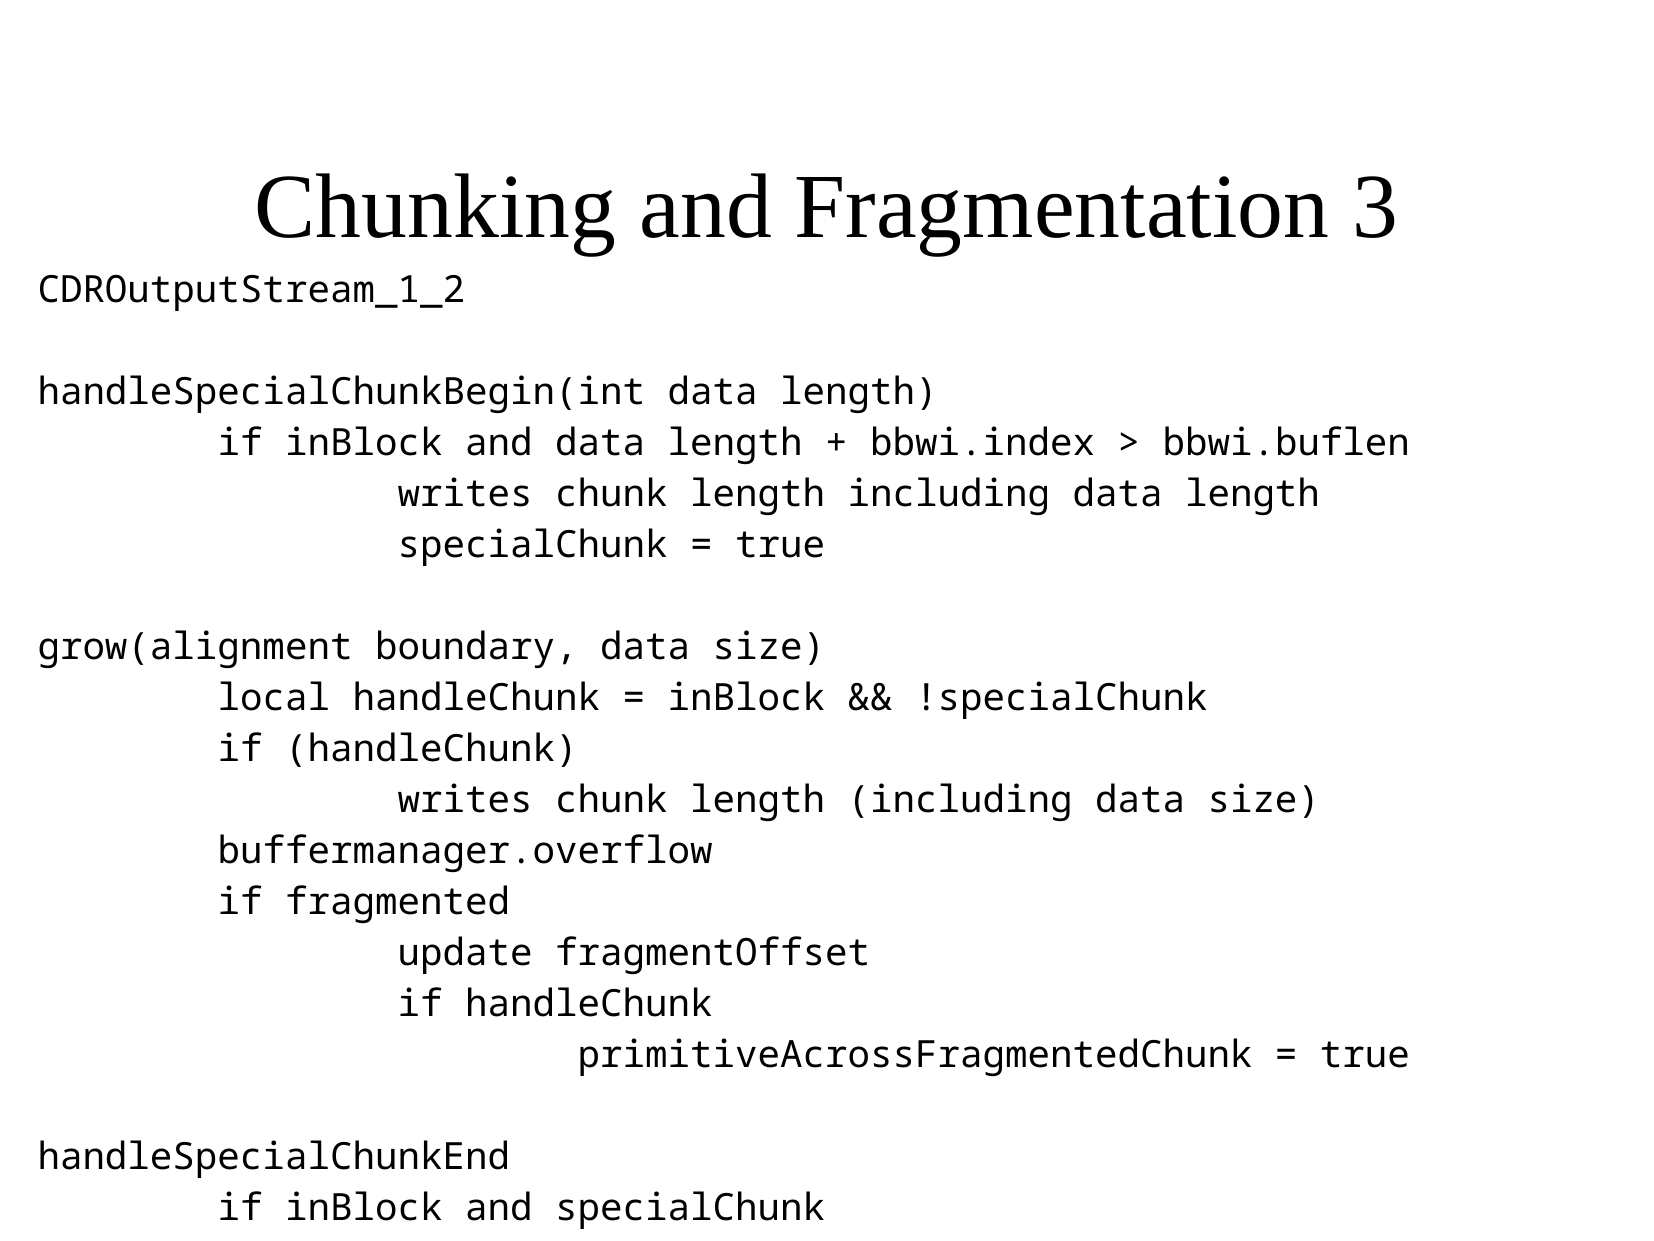

# Chunking and Fragmentation 3
CDROutputStream_1_2
handleSpecialChunkBegin(int data length)
 if inBlock and data length + bbwi.index > bbwi.buflen
 writes chunk length including data length
 specialChunk = true
grow(alignment boundary, data size)
 local handleChunk = inBlock && !specialChunk
 if (handleChunk)
 writes chunk length (including data size)
 buffermanager.overflow
 if fragmented
 update fragmentOffset
 if handleChunk
 primitiveAcrossFragmentedChunk = true
handleSpecialChunkEnd
 if inBlock and specialChunk
 inBlock = false
 blockSizeIndex = blockSizePosition = -1
 start_block
 specialChunk = false